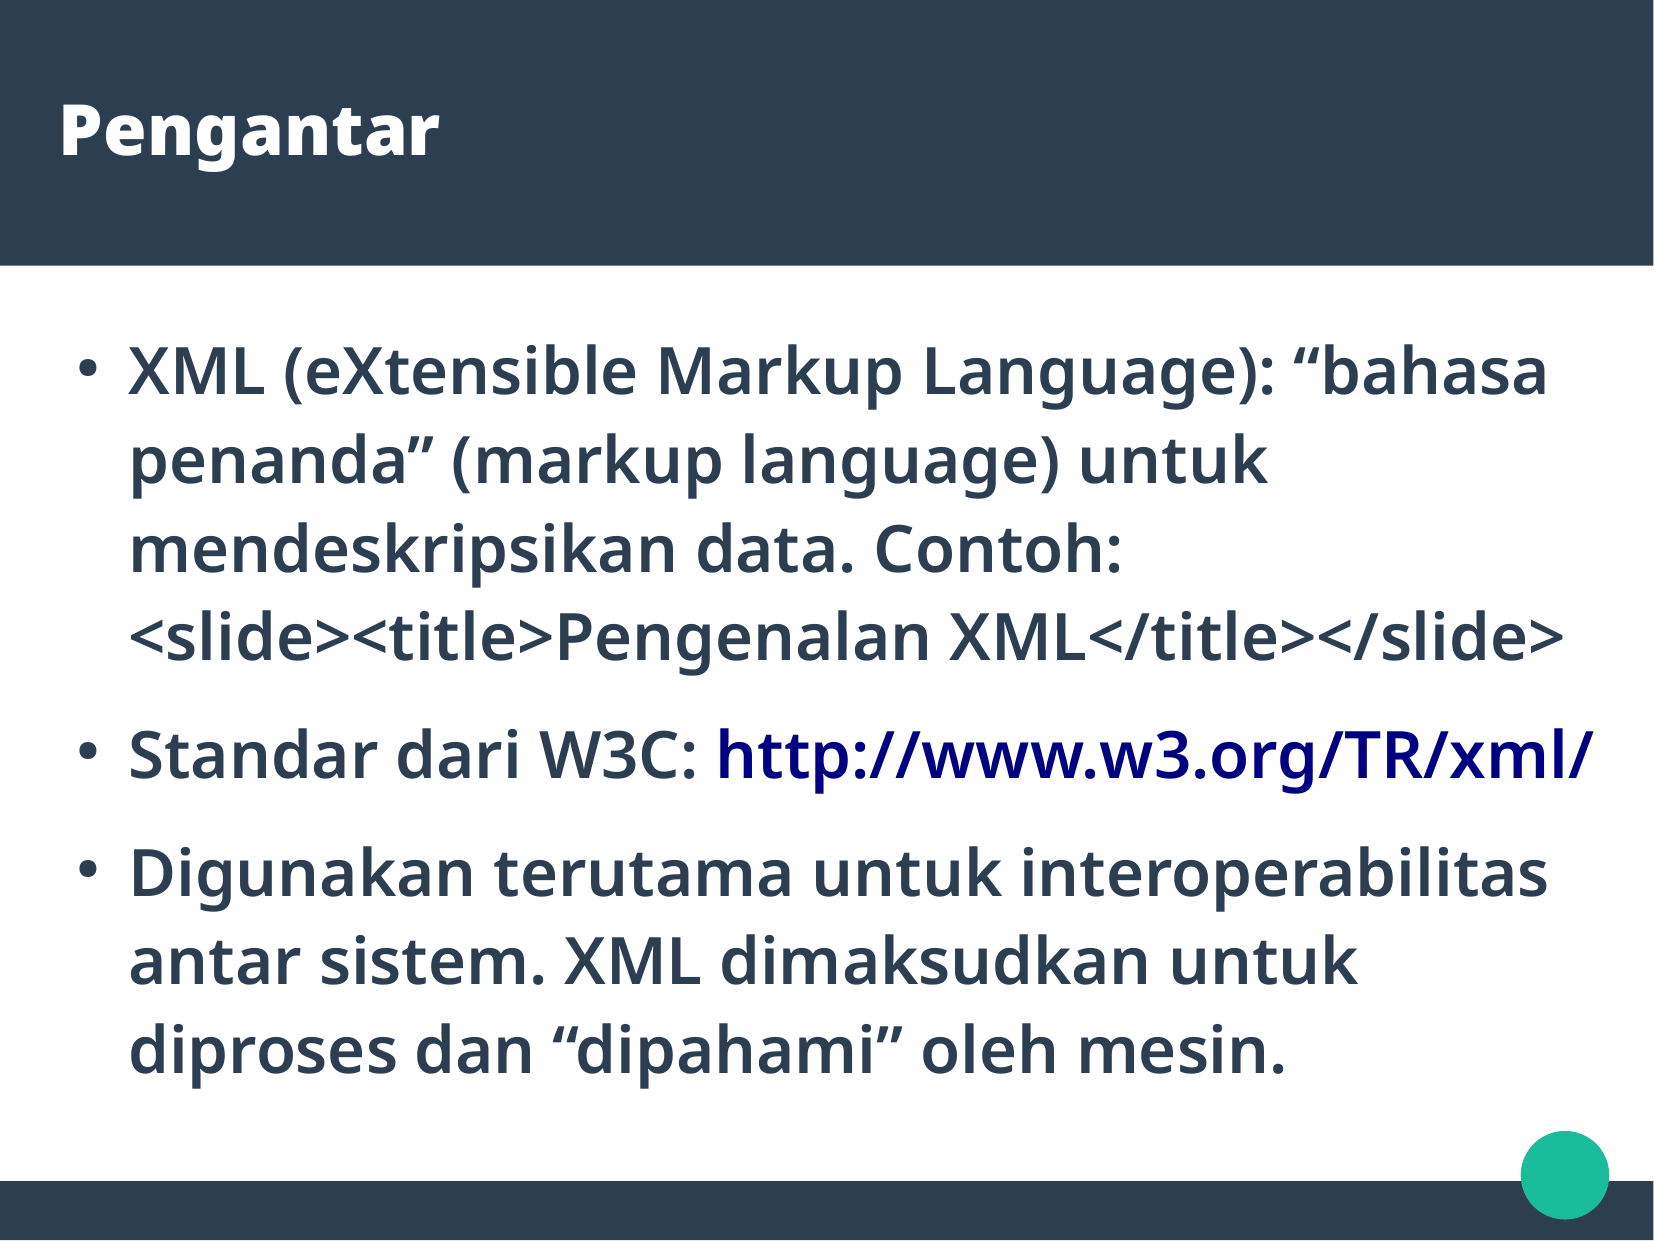

# Pengantar
XML (eXtensible Markup Language): “bahasa penanda” (markup language) untuk mendeskripsikan data. Contoh: <slide><title>Pengenalan XML</title></slide>
Standar dari W3C: http://www.w3.org/TR/xml/
Digunakan terutama untuk interoperabilitas antar sistem. XML dimaksudkan untuk diproses dan “dipahami” oleh mesin.